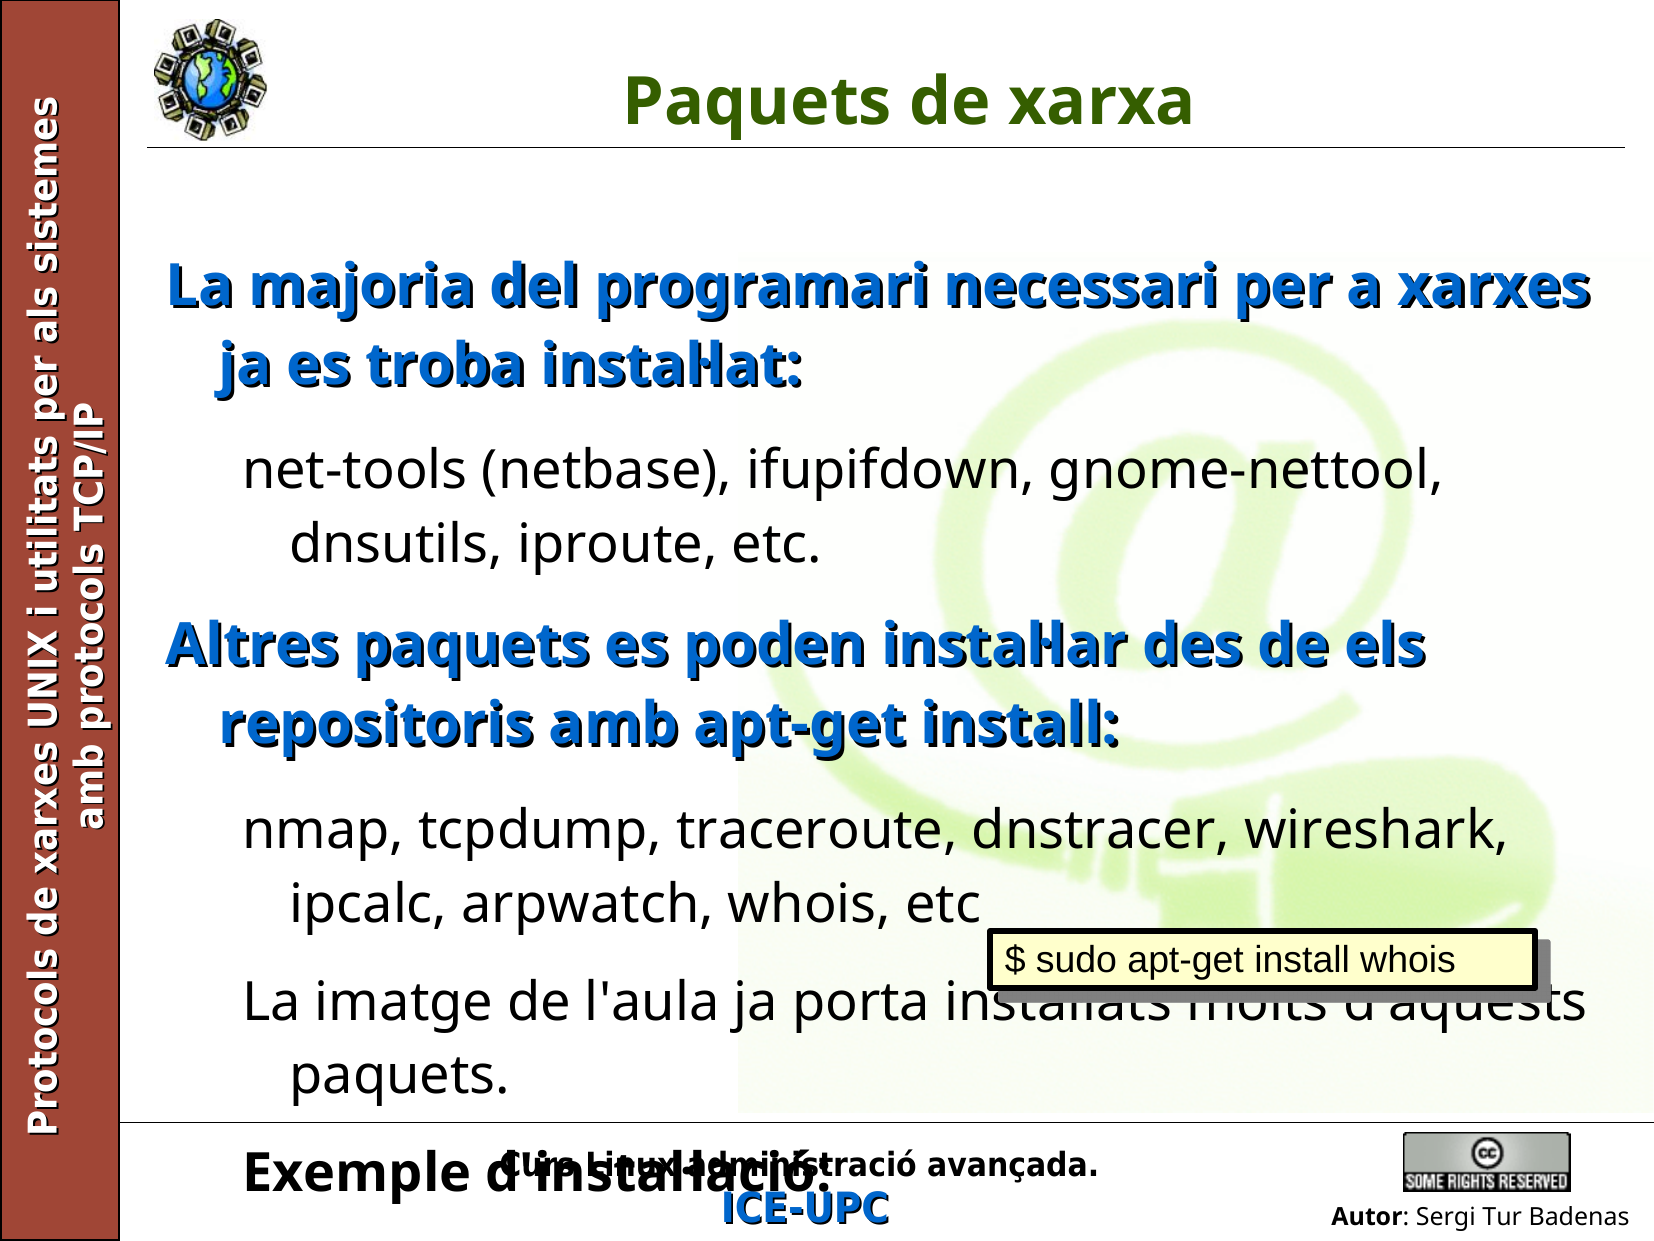

# Paquets de xarxa
La majoria del programari necessari per a xarxes ja es troba instal·lat:
net-tools (netbase), ifupifdown, gnome-nettool, dnsutils, iproute, etc.
Altres paquets es poden instal·lar des de els repositoris amb apt-get install:
nmap, tcpdump, traceroute, dnstracer, wireshark, ipcalc, arpwatch, whois, etc
La imatge de l'aula ja porta instal·lats molts d'aquests paquets.
Exemple d'instal·lació:
$ sudo apt-get install whois